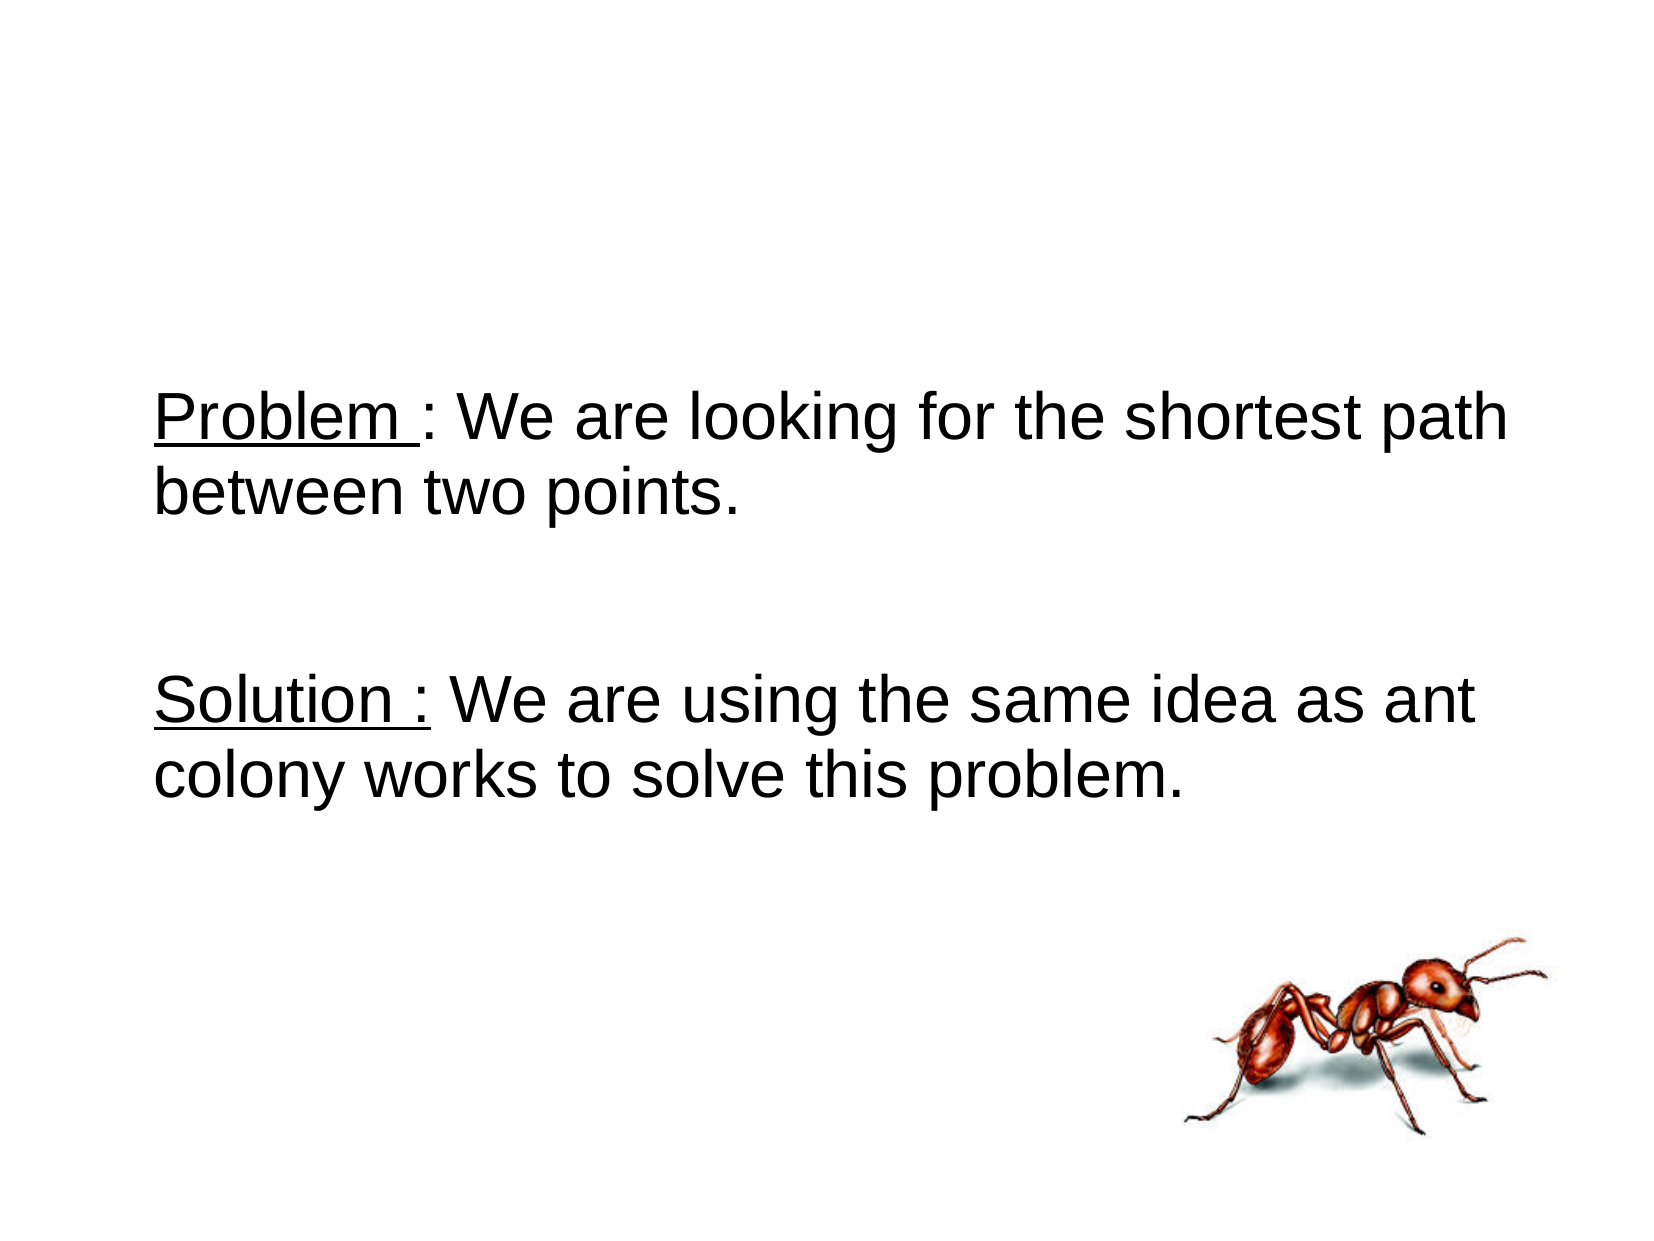

#
Problem : We are looking for the shortest path between two points.
Solution : We are using the same idea as ant colony works to solve this problem.